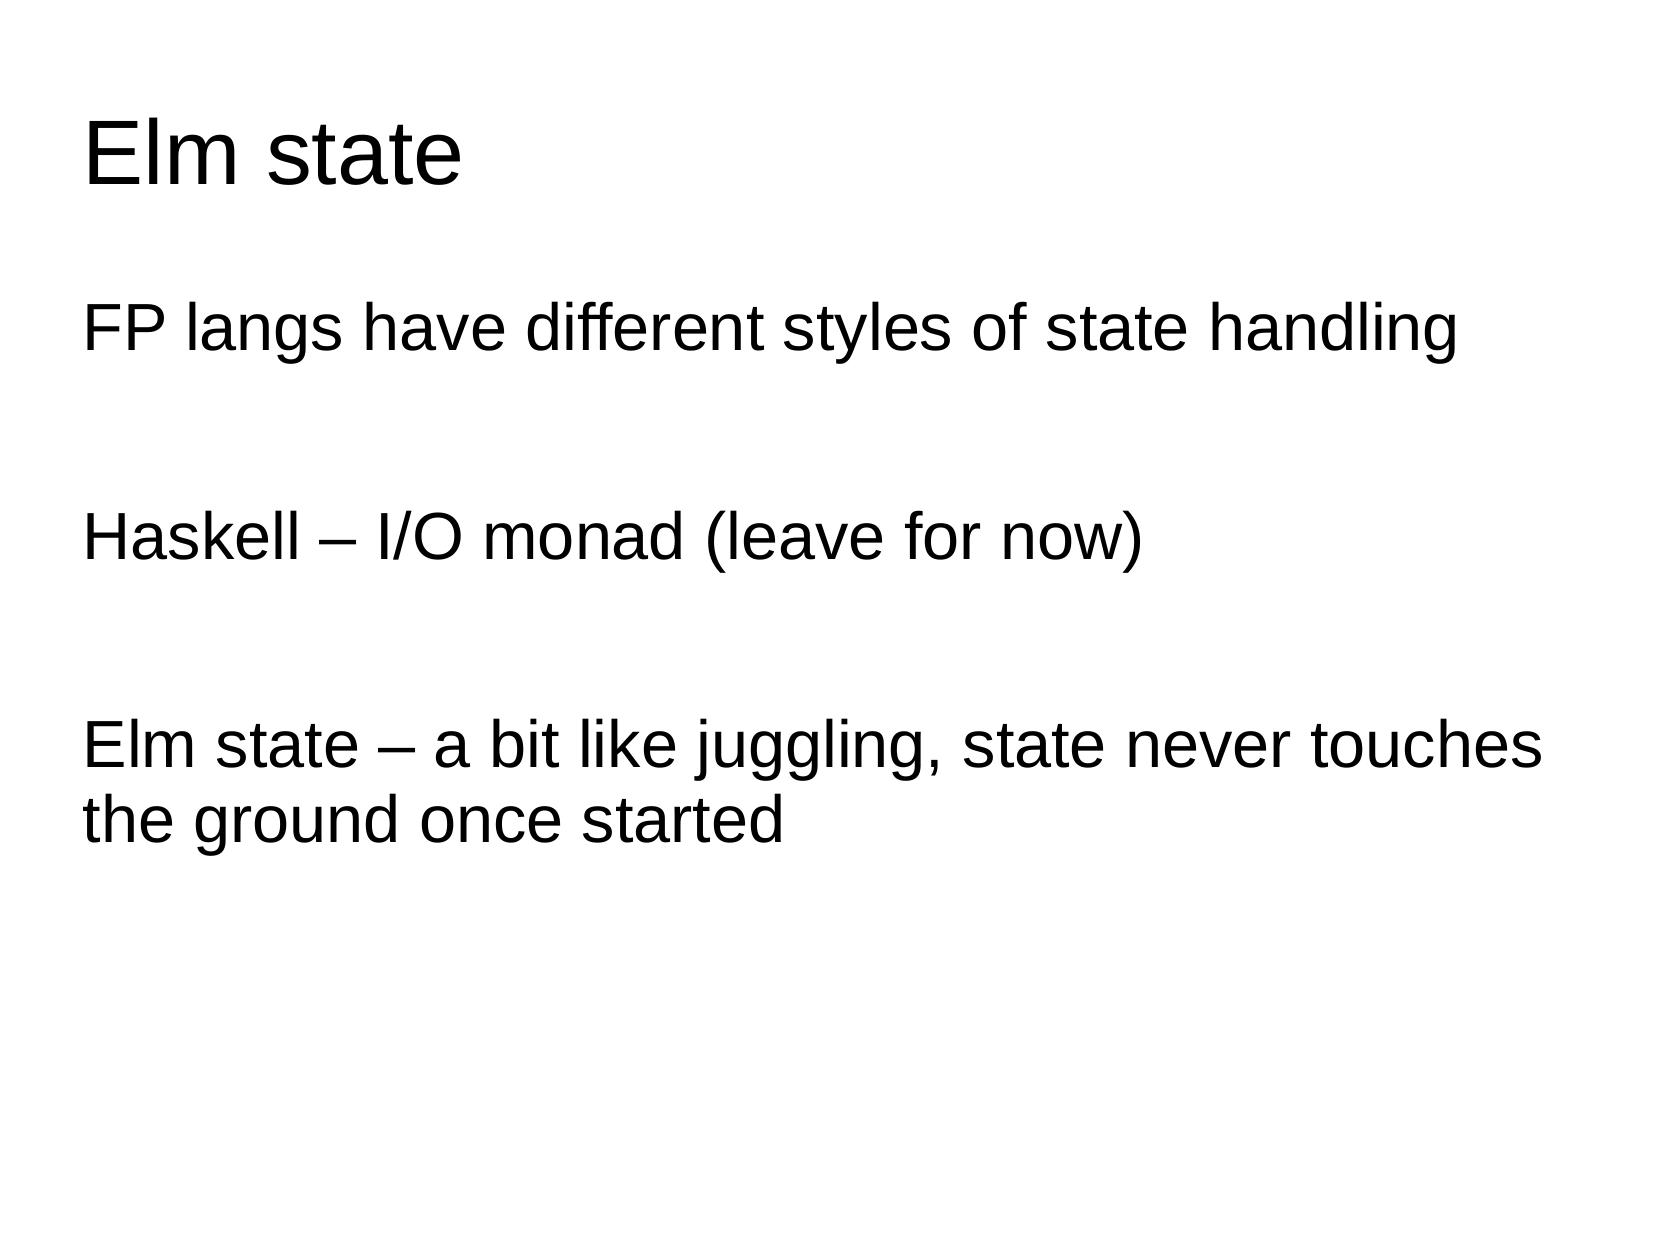

# Elm state
FP langs have different styles of state handling
Haskell – I/O monad (leave for now)
Elm state – a bit like juggling, state never touches the ground once started